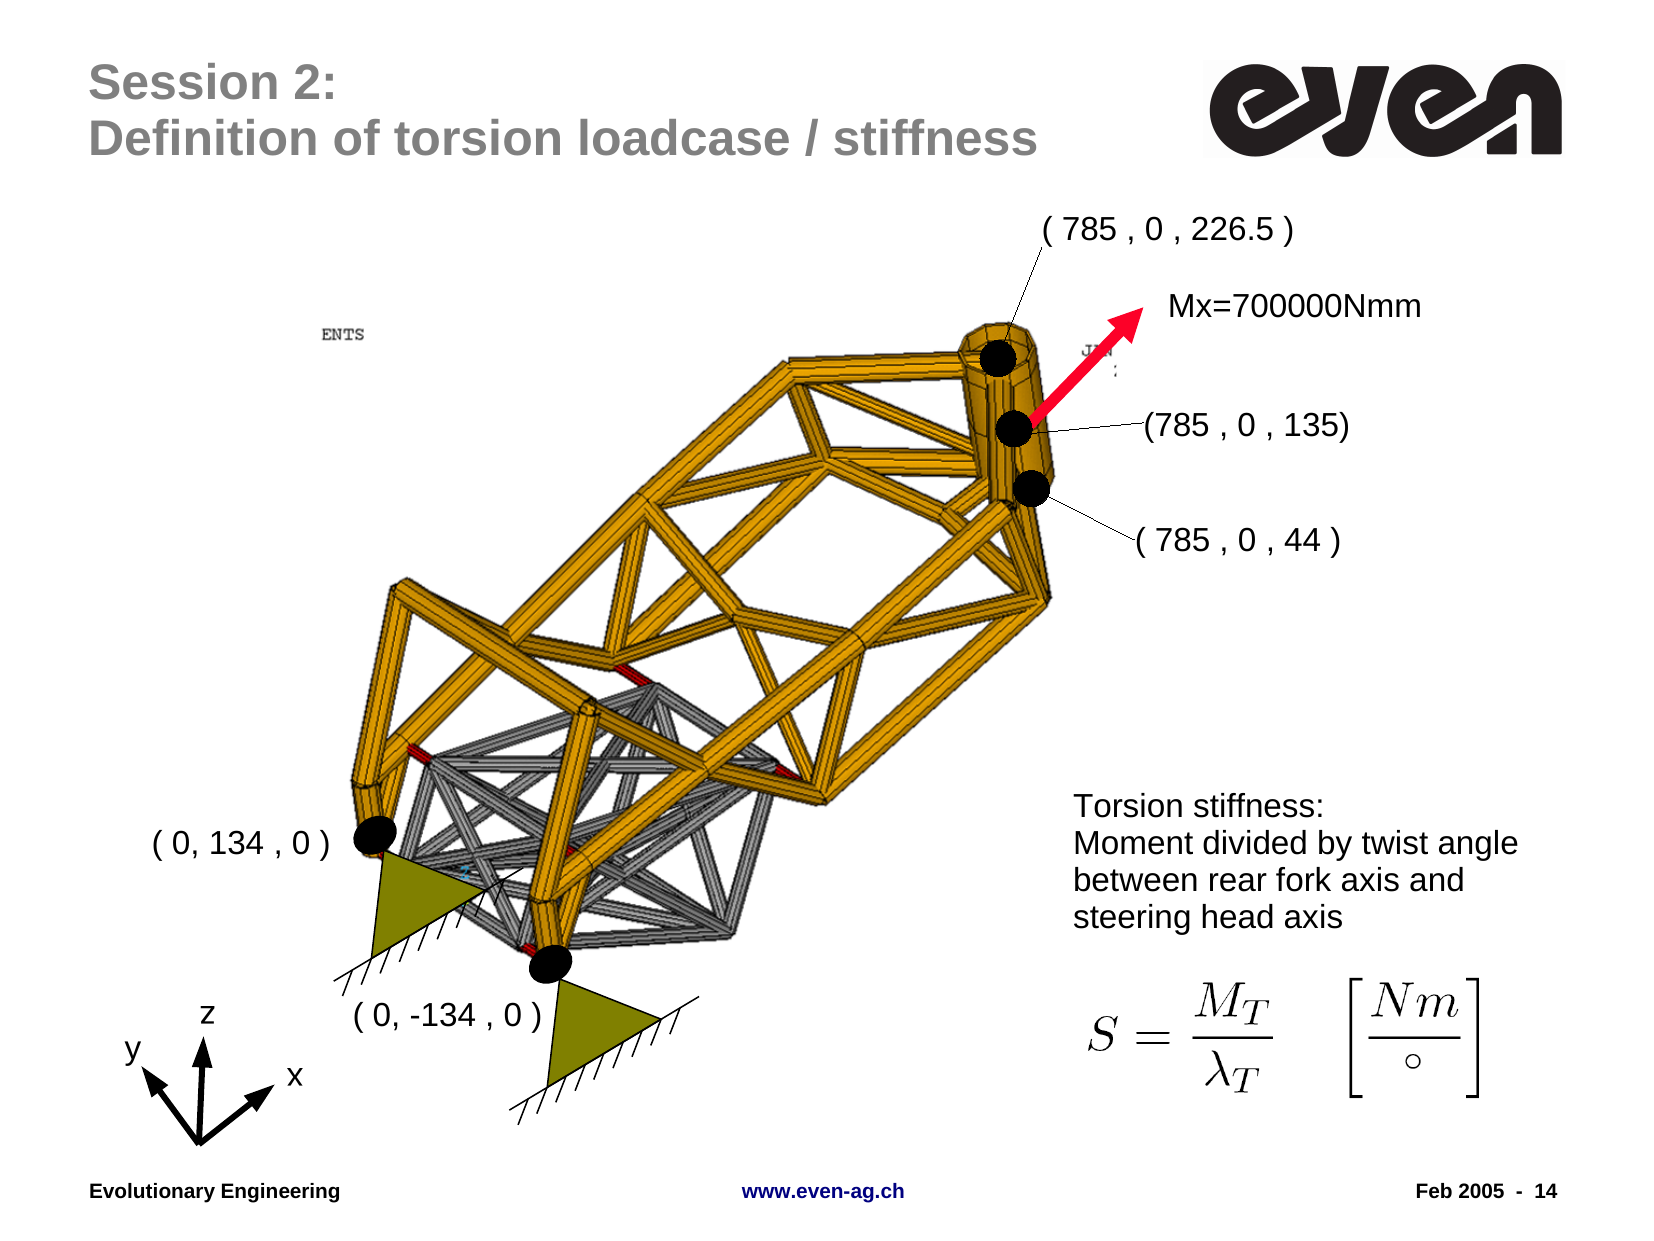

# Session 2: Definition of torsion loadcase / stiffness
( 785 , 0 , 226.5 )
Mx=700000Nmm
(785 , 0 , 135)
( 785 , 0 , 44 )
Torsion stiffness:
Moment divided by twist angle between rear fork axis and steering head axis
( 0, 134 , 0 )
( 0, -134 , 0 )
z
y
x